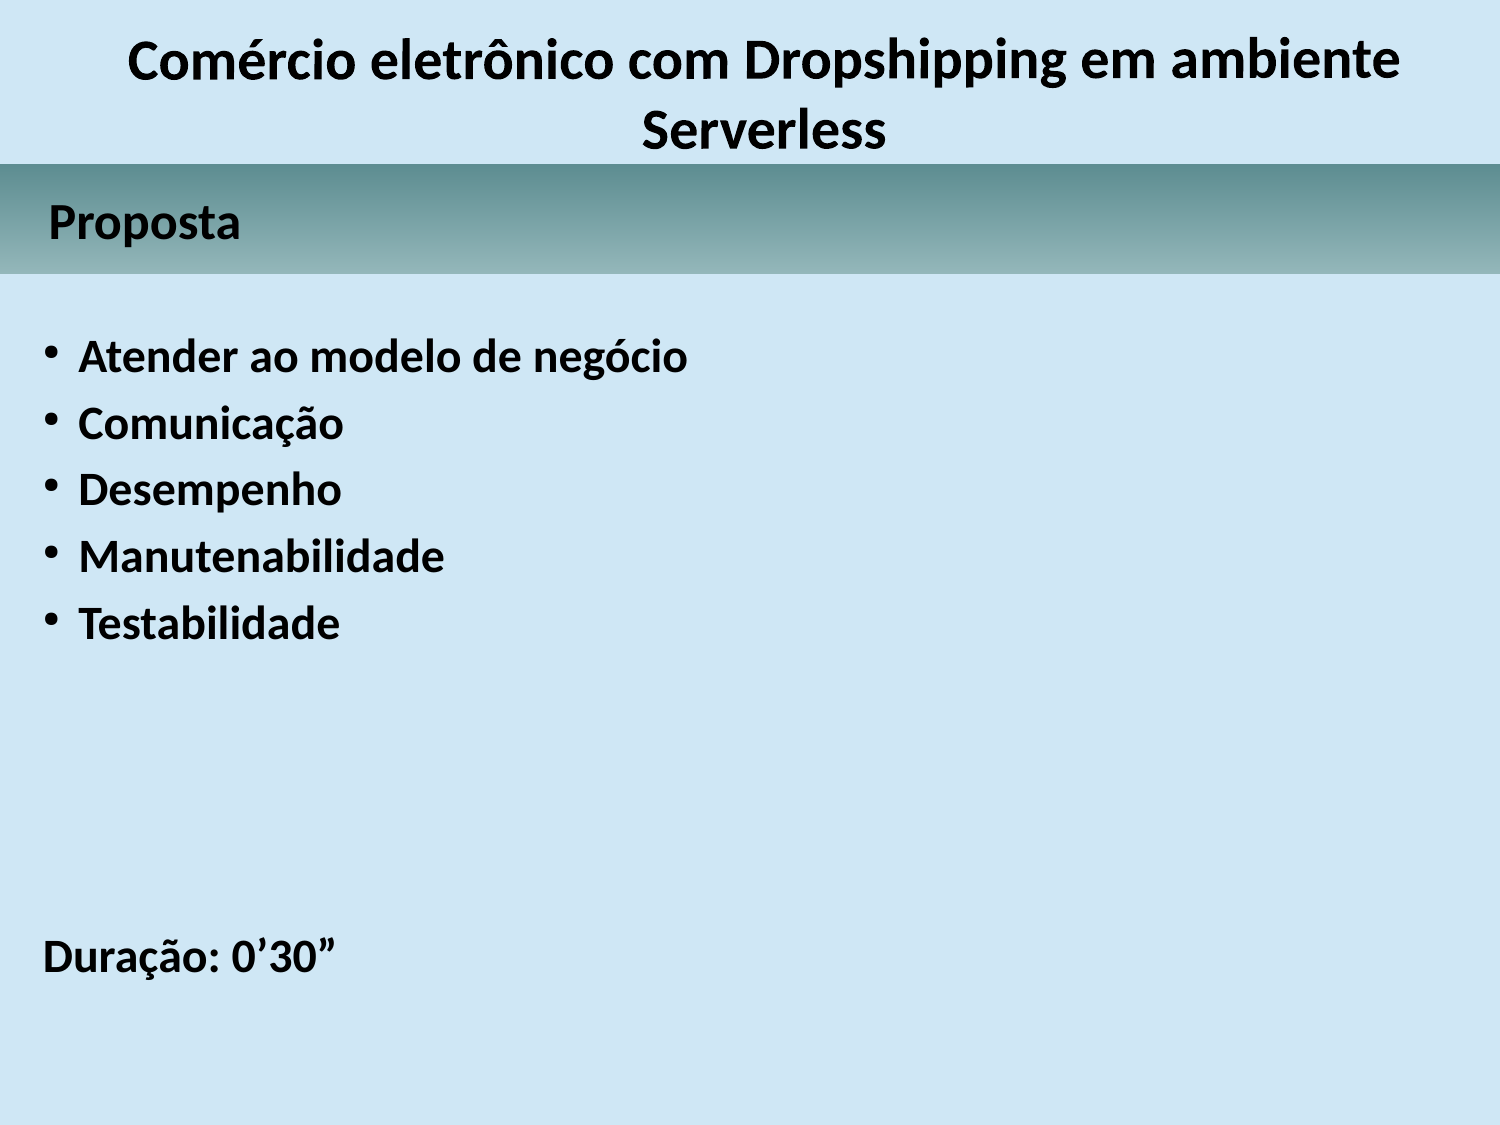

Comércio eletrônico com Dropshipping em ambiente Serverless
Proposta
Atender ao modelo de negócio
Comunicação
Desempenho
Manutenabilidade
Testabilidade
Duração: 0’30”